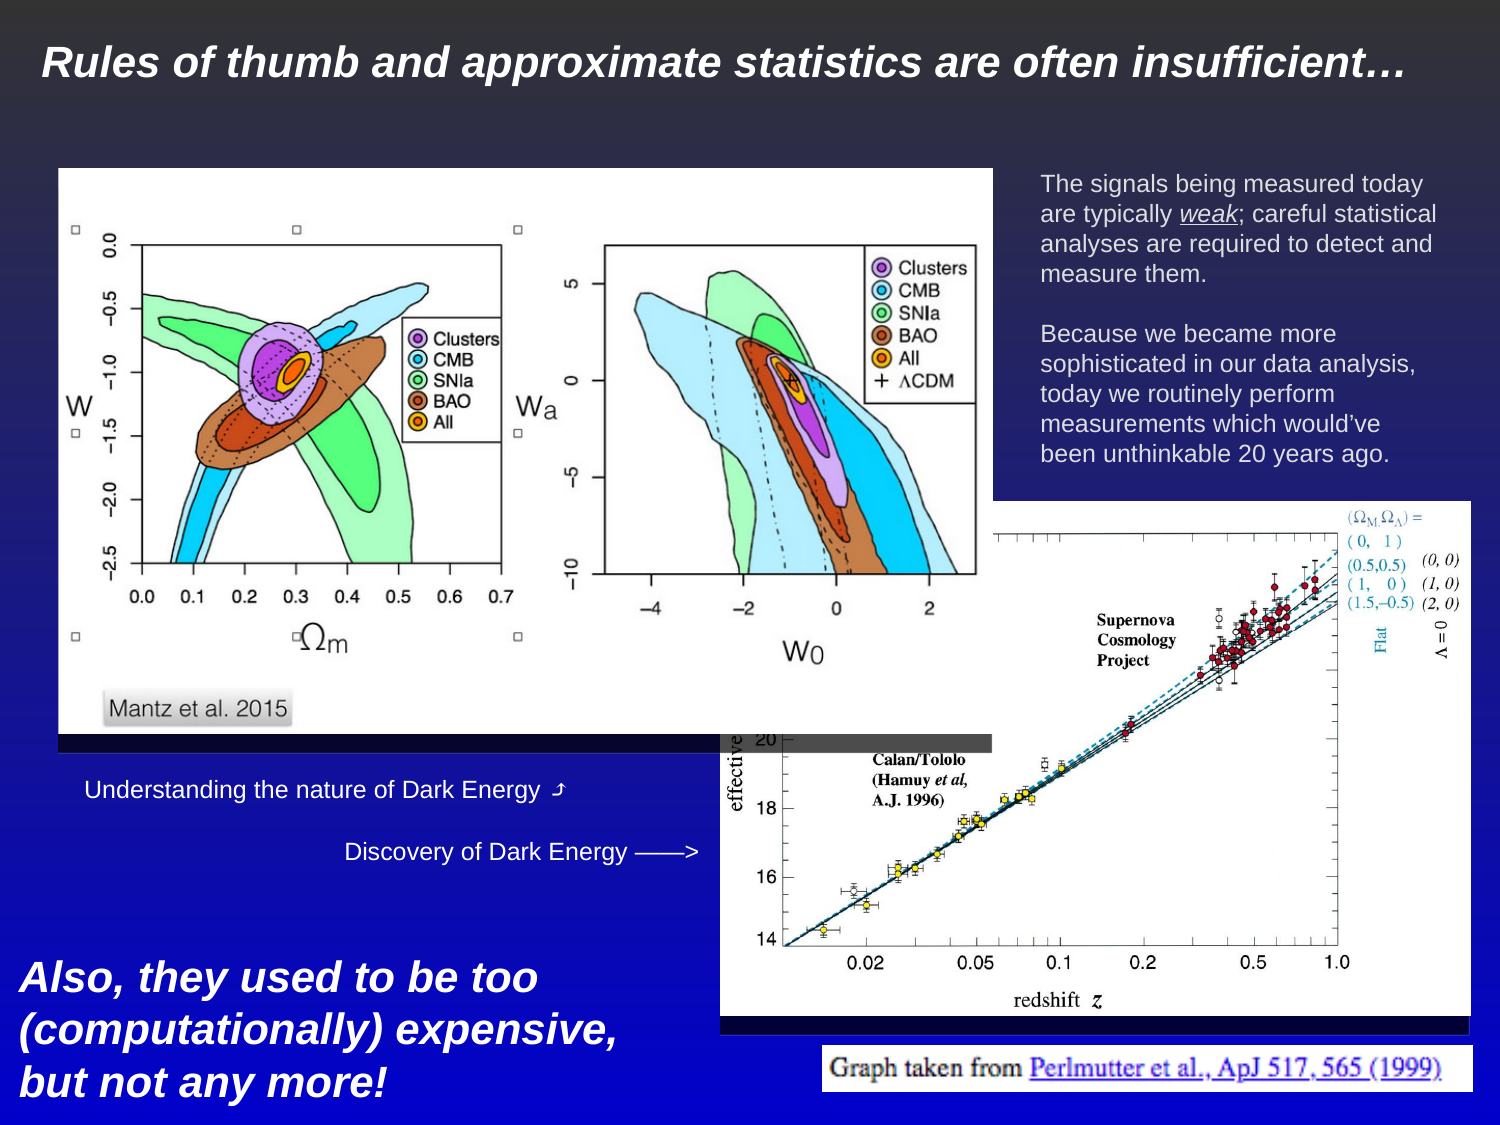

Rules of thumb and approximate statistics are often insufficient…
The signals being measured today are typically weak; careful statistical analyses are required to detect and measure them.
Because we became more sophisticated in our data analysis, today we routinely perform measurements which would’ve been unthinkable 20 years ago.
Understanding the nature of Dark Energy ⤴
Discovery of Dark Energy ——>
Also, they used to be too (computationally) expensive, but not any more!